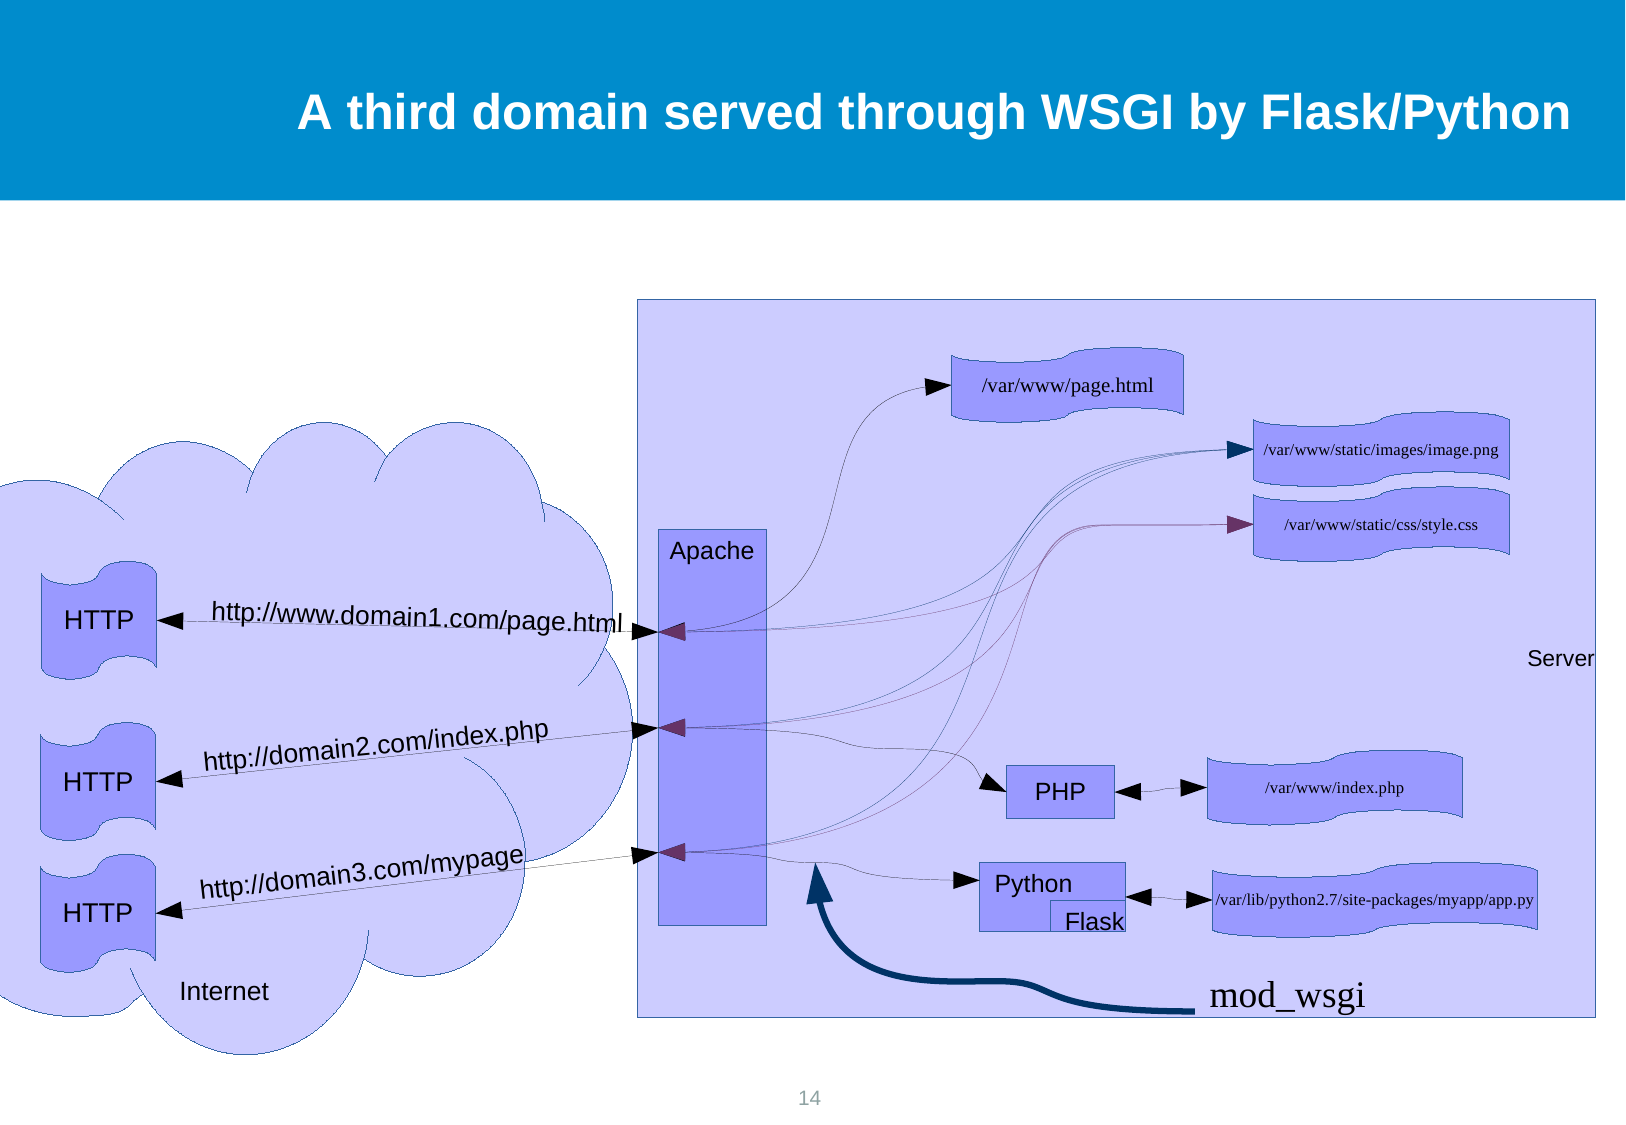

# A third domain served through WSGI by Flask/Python
Server
/var/www/page.html
/var/www/static/images/image.png
Internet
/var/www/static/css/style.css
Apache
HTTP
http://www.domain1.com/page.html
HTTP
http://domain2.com/index.php
/var/www/index.php
PHP
http://domain3.com/mypage
HTTP
Python
/var/lib/python2.7/site-packages/myapp/app.py
Flask
mod_wsgi